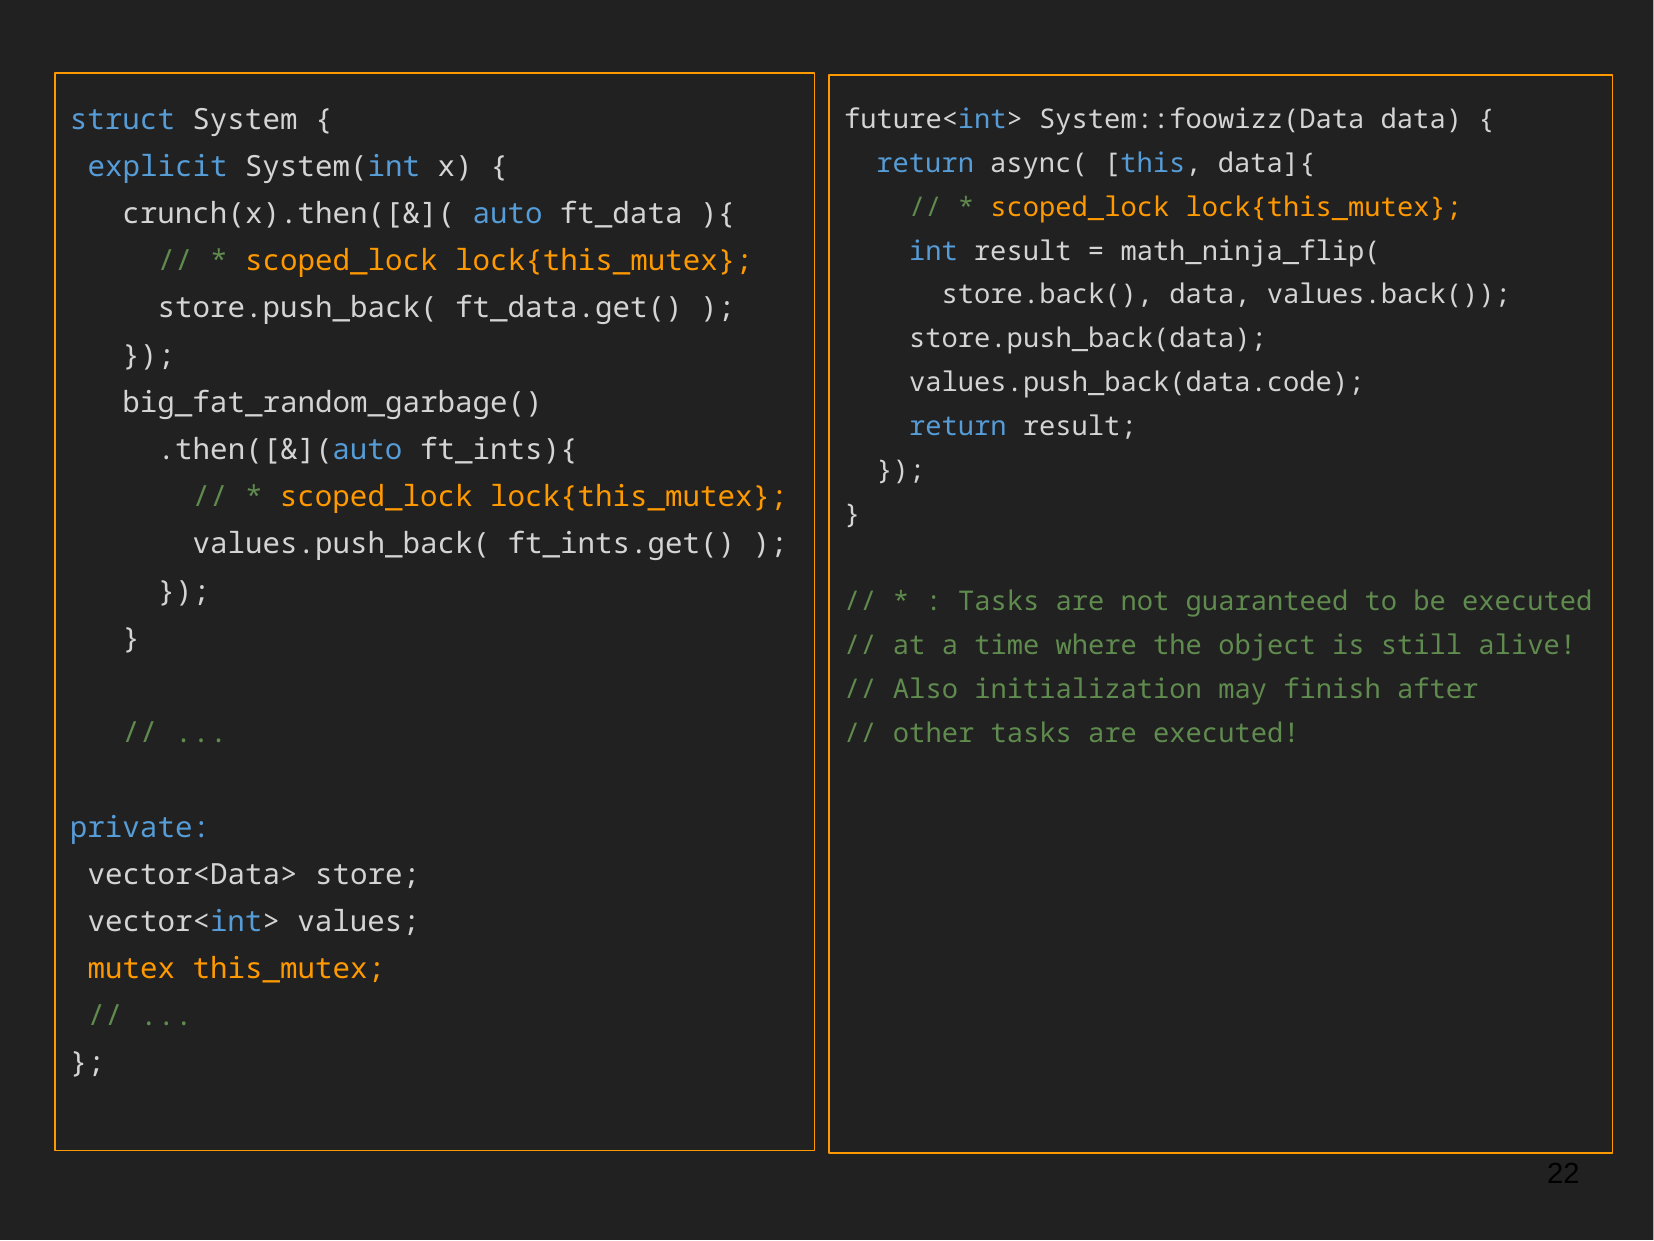

struct System {
 explicit System(int x) {
 crunch(x).then([&]( auto ft_data ){
 // * scoped_lock lock{this_mutex};
 store.push_back( ft_data.get() );
 });
 big_fat_random_garbage()
 .then([&](auto ft_ints){
 // * scoped_lock lock{this_mutex};
 values.push_back( ft_ints.get() );
 });
 }
 // ...
private:
 vector<Data> store;
 vector<int> values;
 mutex this_mutex;
 // ...
};
# future<int> System::foowizz(Data data) {
 return async( [this, data]{
 // * scoped_lock lock{this_mutex};
 int result = math_ninja_flip(
 store.back(), data, values.back());
 store.push_back(data);
 values.push_back(data.code);
 return result;
 });
}
// * : Tasks are not guaranteed to be executed
// at a time where the object is still alive!
// Also initialization may finish after
// other tasks are executed!